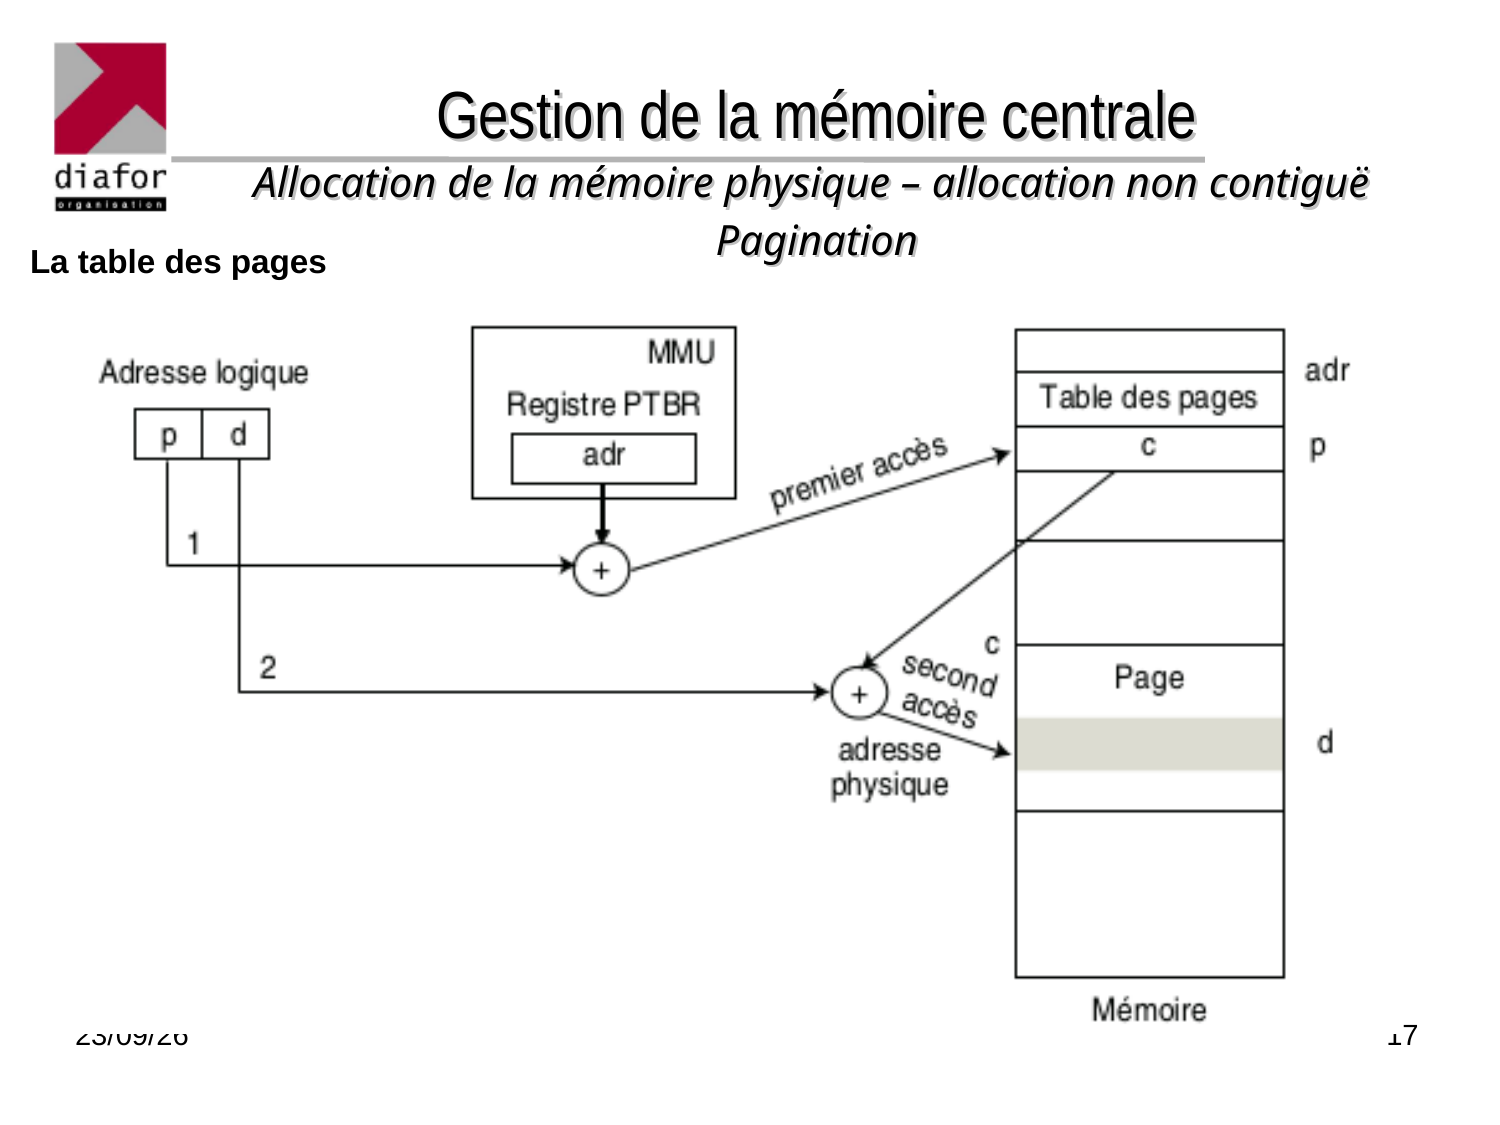

# Gestion de la mémoire centrale Allocation de la mémoire physique – allocation non contiguë Pagination
 La table des pages
17